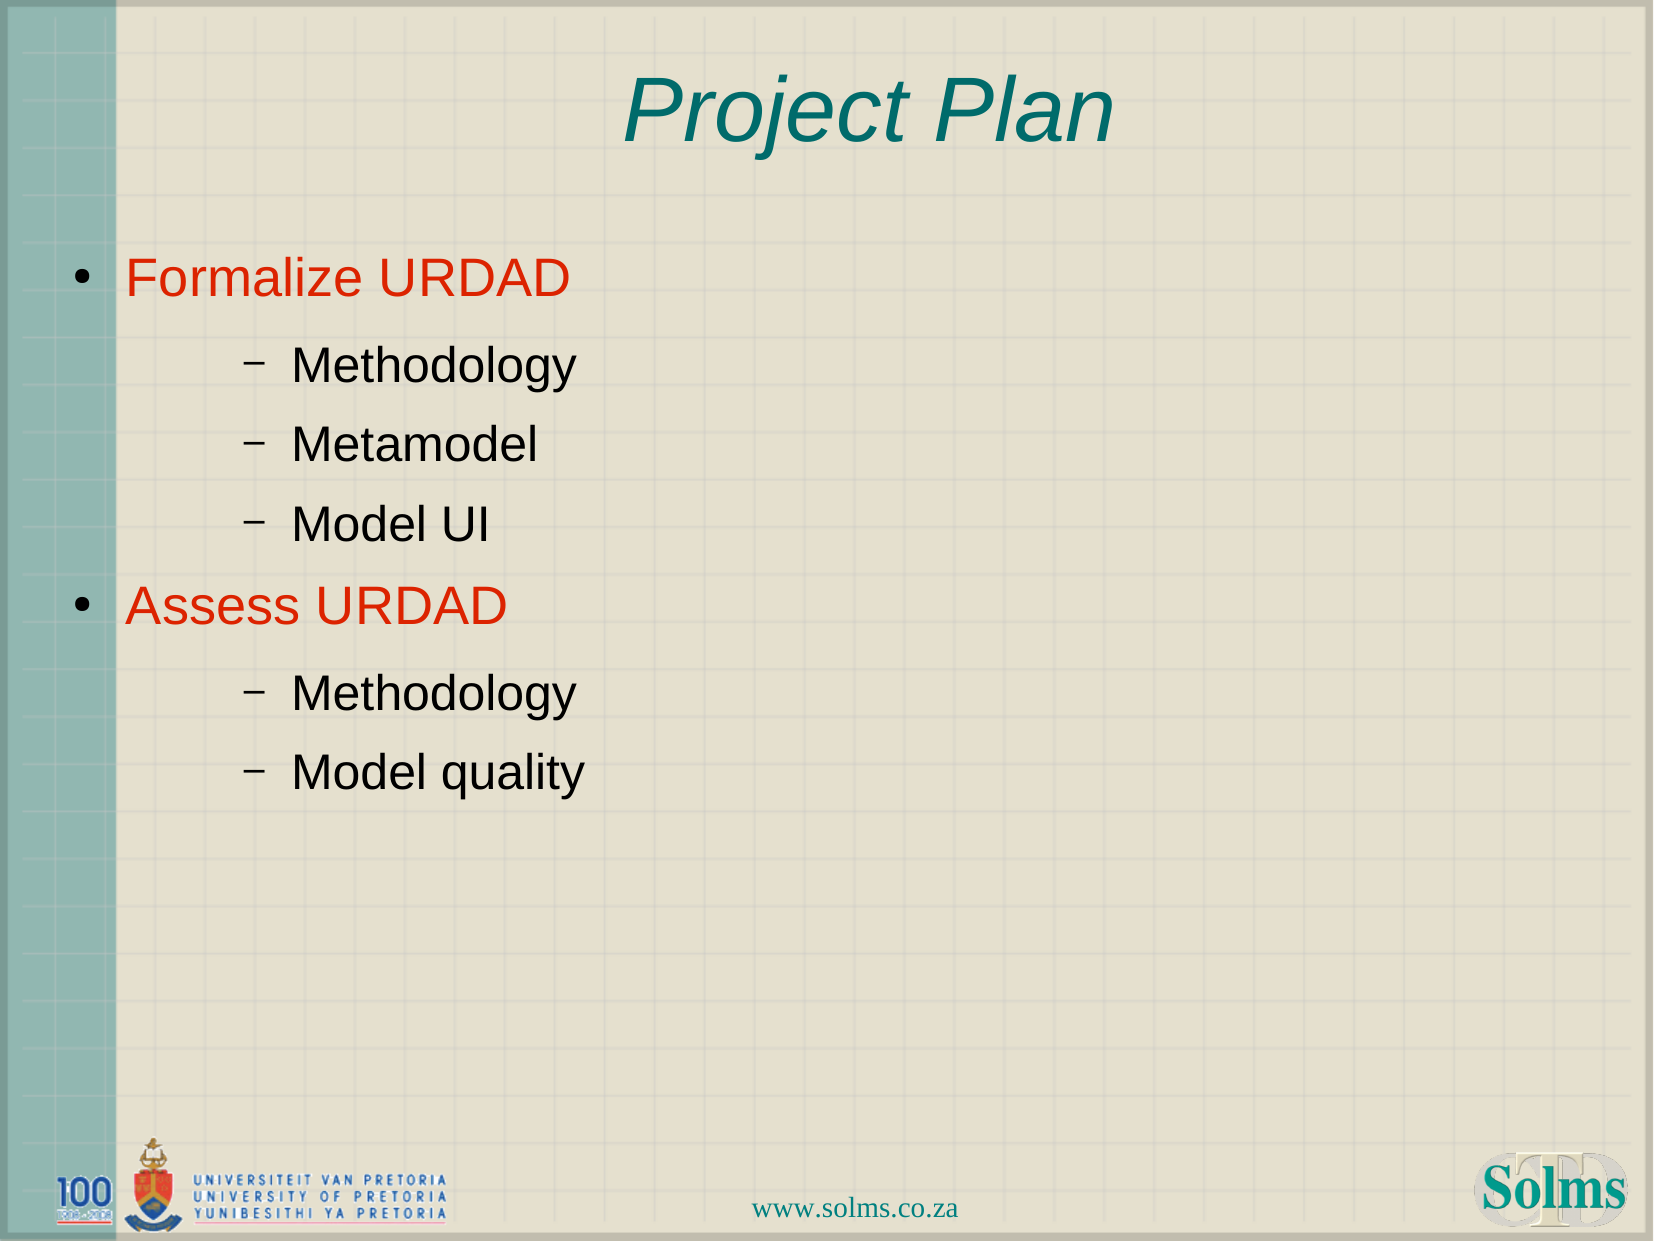

# Project Plan
Formalize URDAD
Methodology
Metamodel
Model UI
Assess URDAD
Methodology
Model quality
10